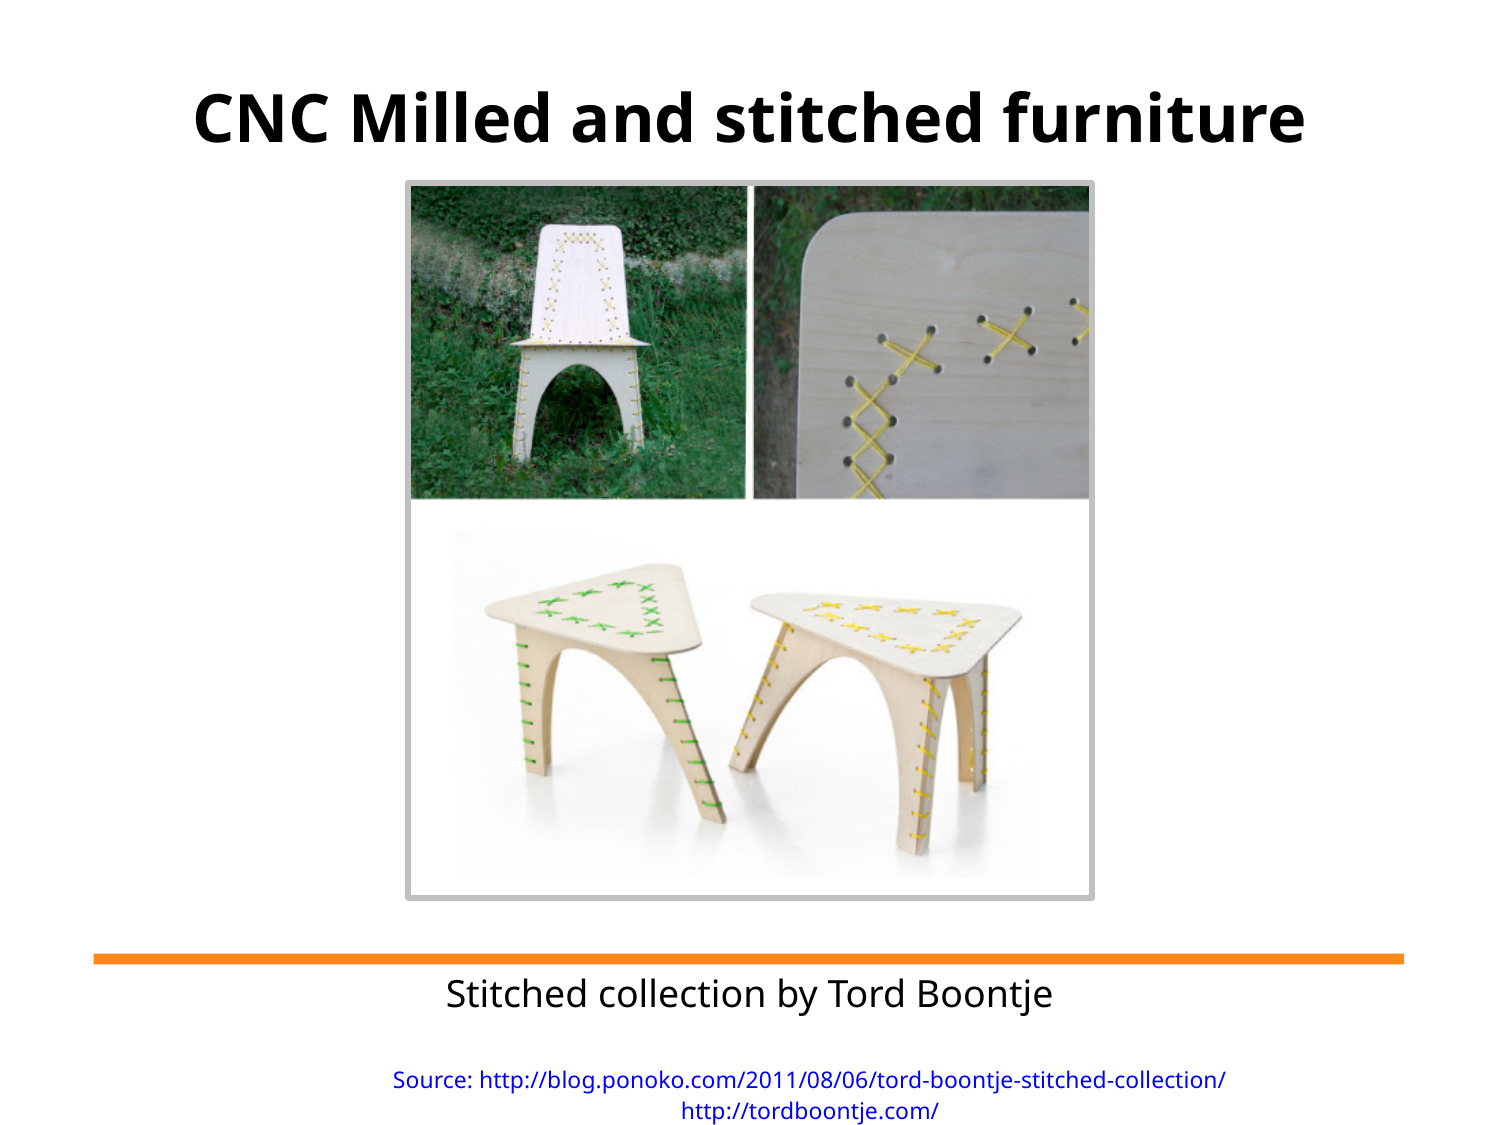

# CNC Milled and stitched furniture
Stitched collection by Tord Boontje
Source: http://blog.ponoko.com/2011/08/06/tord-boontje-stitched-collection/
http://tordboontje.com/